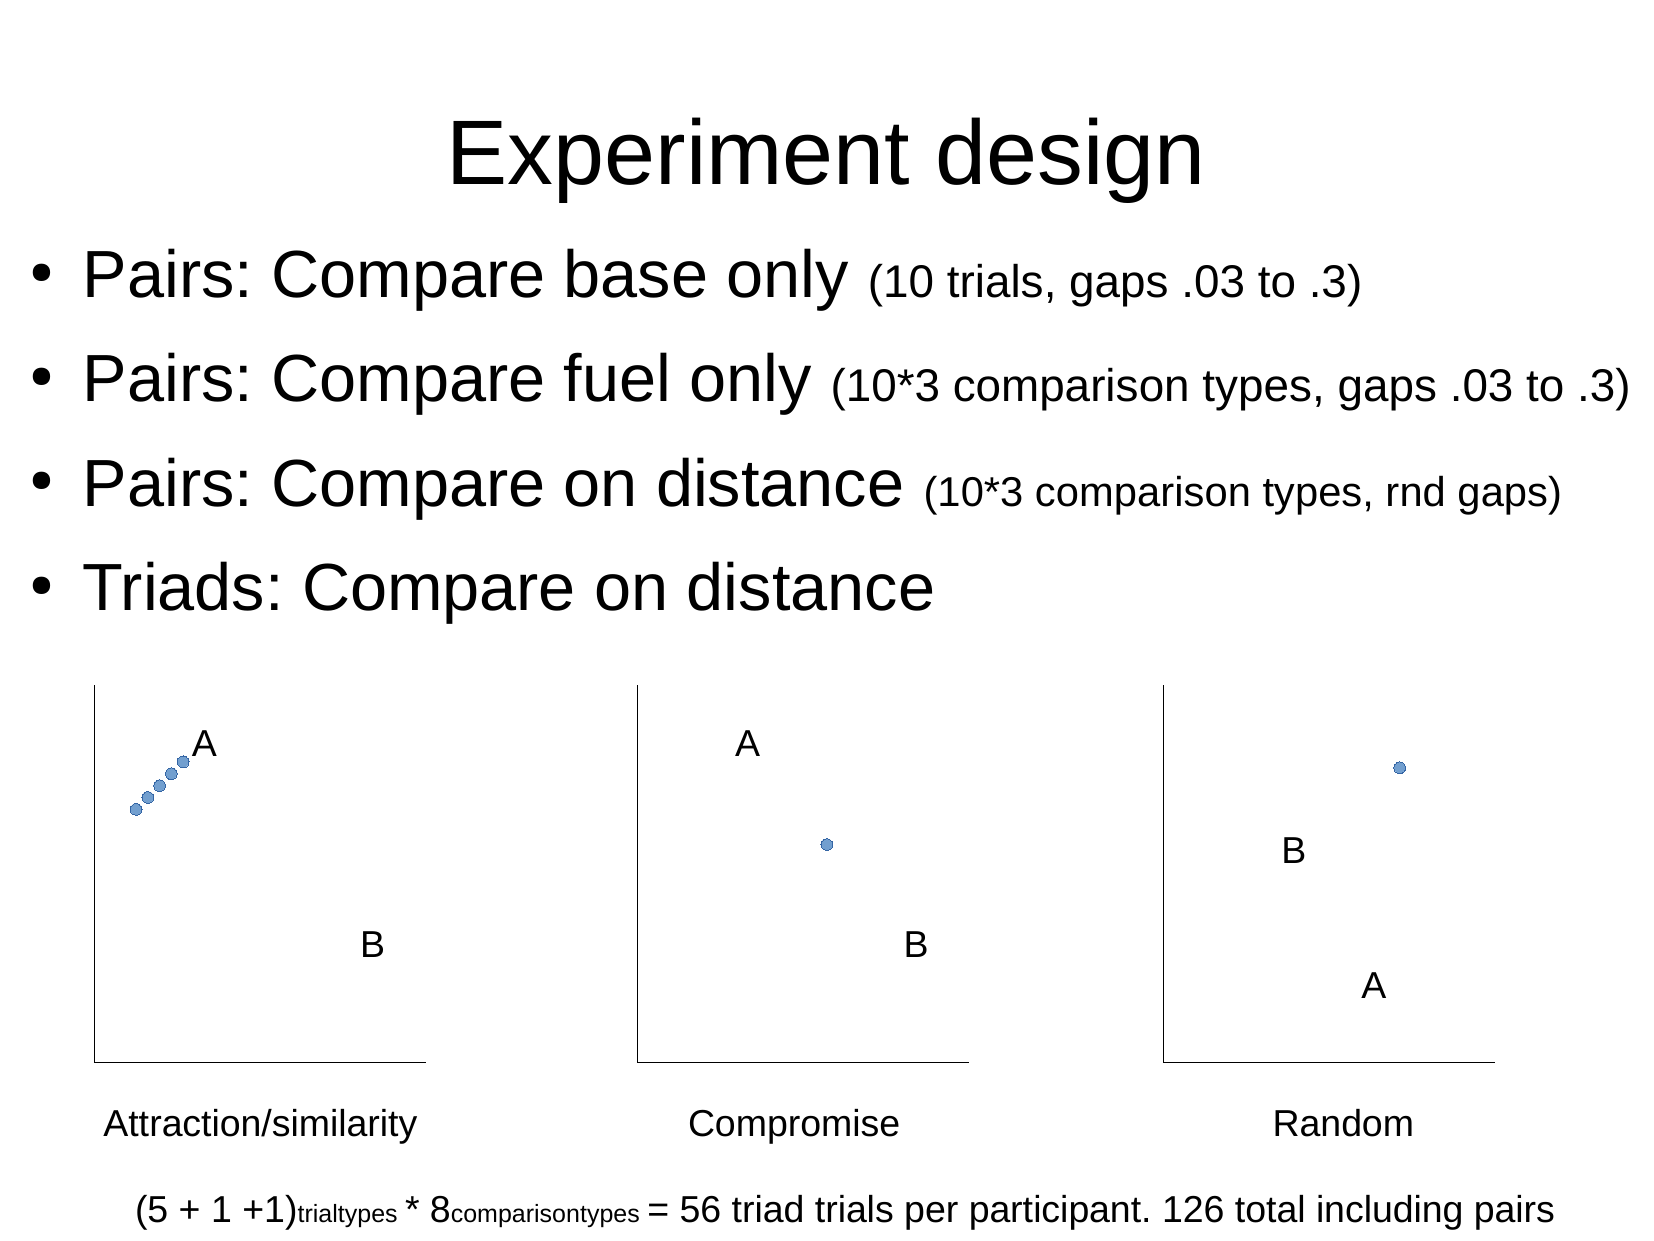

# Experiment design
Pairs: Compare base only (10 trials, gaps .03 to .3)
Pairs: Compare fuel only (10*3 comparison types, gaps .03 to .3)
Pairs: Compare on distance (10*3 comparison types, rnd gaps)
Triads: Compare on distance
A
A
B
B
B
A
Attraction/similarity
Compromise
Random
(5 + 1 +1)trialtypes * 8comparisontypes = 56 triad trials per participant. 126 total including pairs